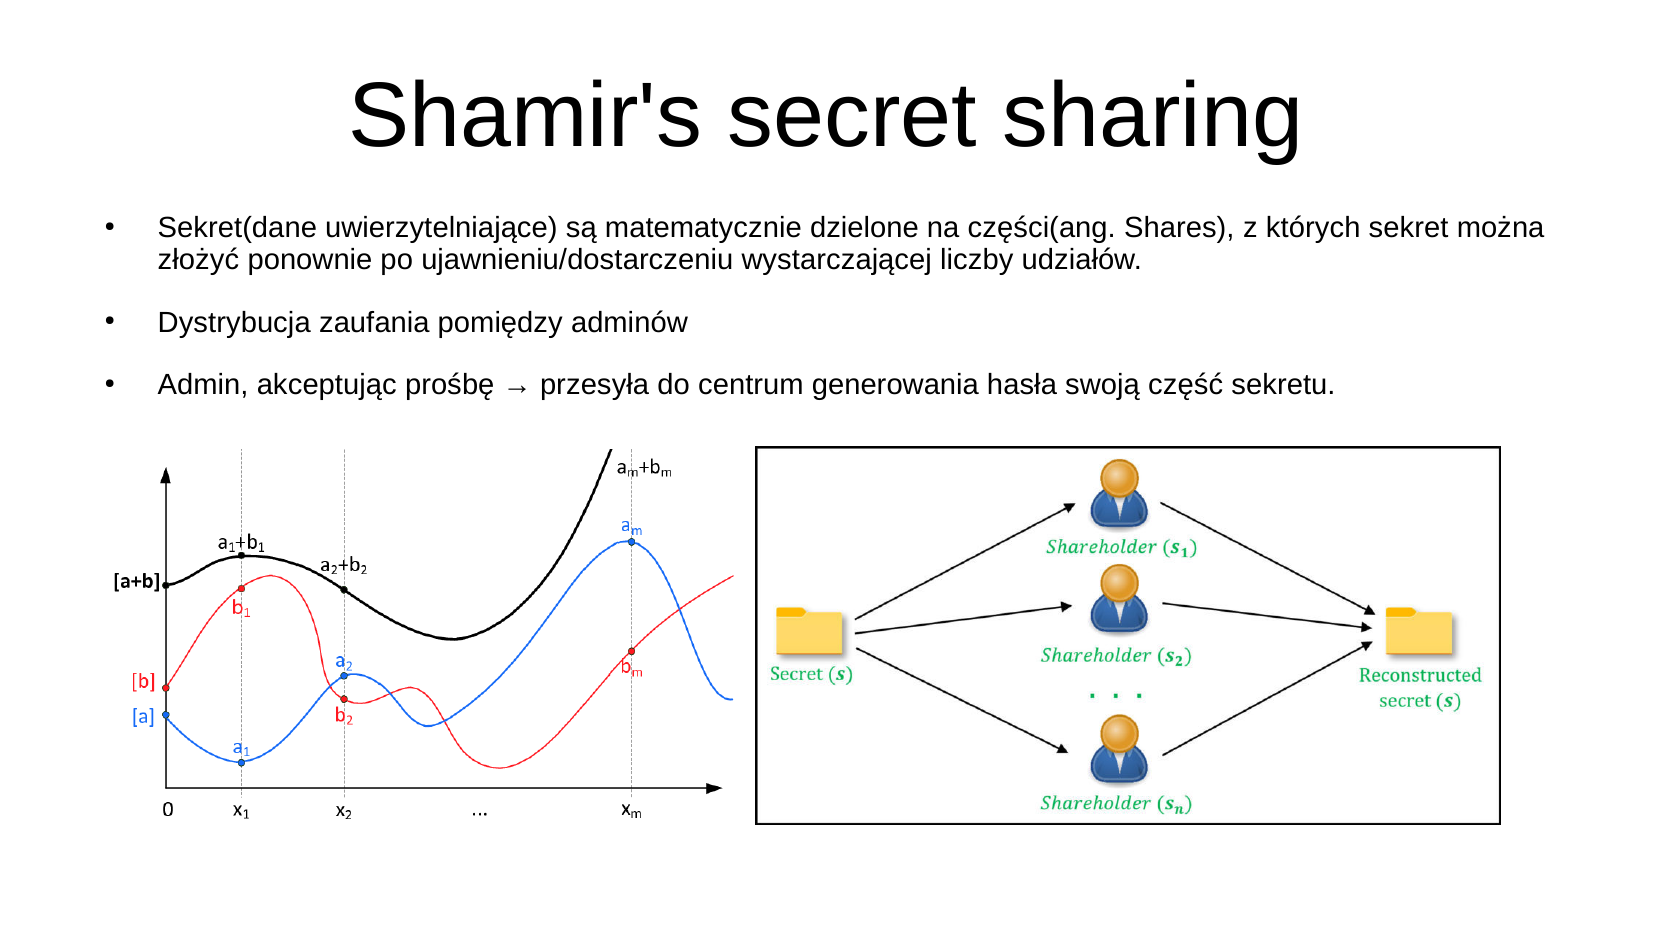

# Shamir's secret sharing
Sekret(dane uwierzytelniające) są matematycznie dzielone na części(ang. Shares), z których sekret można złożyć ponownie po ujawnieniu/dostarczeniu wystarczającej liczby udziałów.
Dystrybucja zaufania pomiędzy adminów
Admin, akceptując prośbę → przesyła do centrum generowania hasła swoją część sekretu.